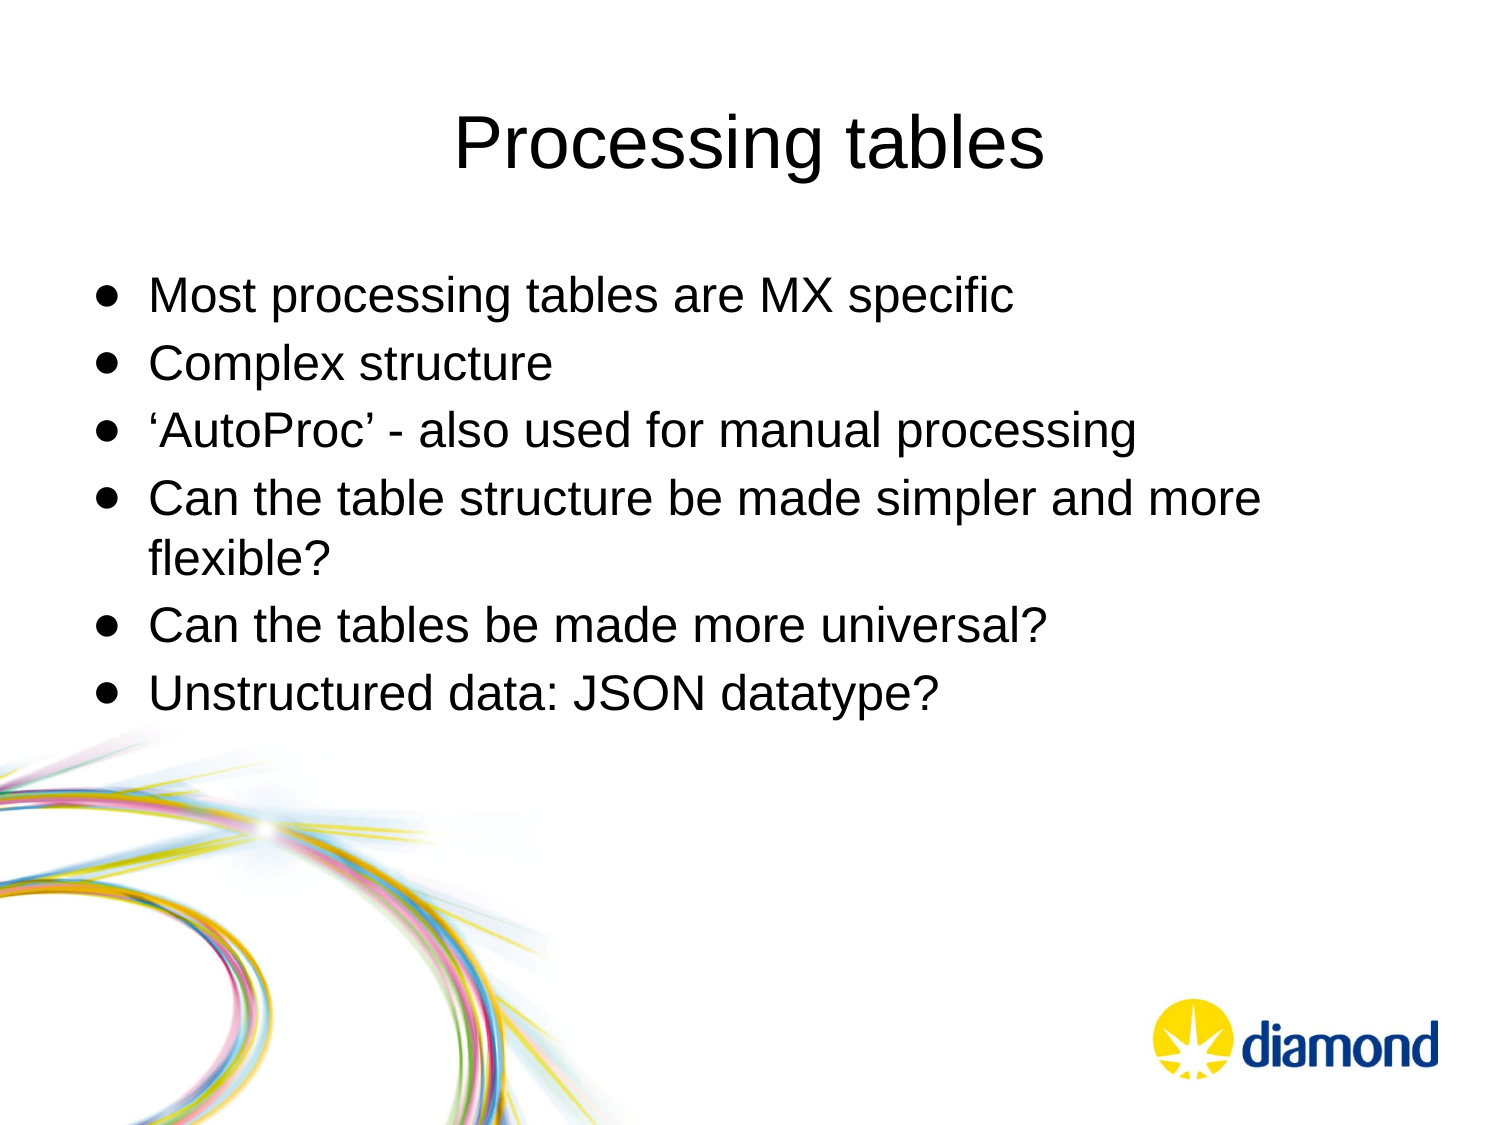

# Processing tables
Most processing tables are MX specific
Complex structure
‘AutoProc’ - also used for manual processing
Can the table structure be made simpler and more flexible?
Can the tables be made more universal?
Unstructured data: JSON datatype?